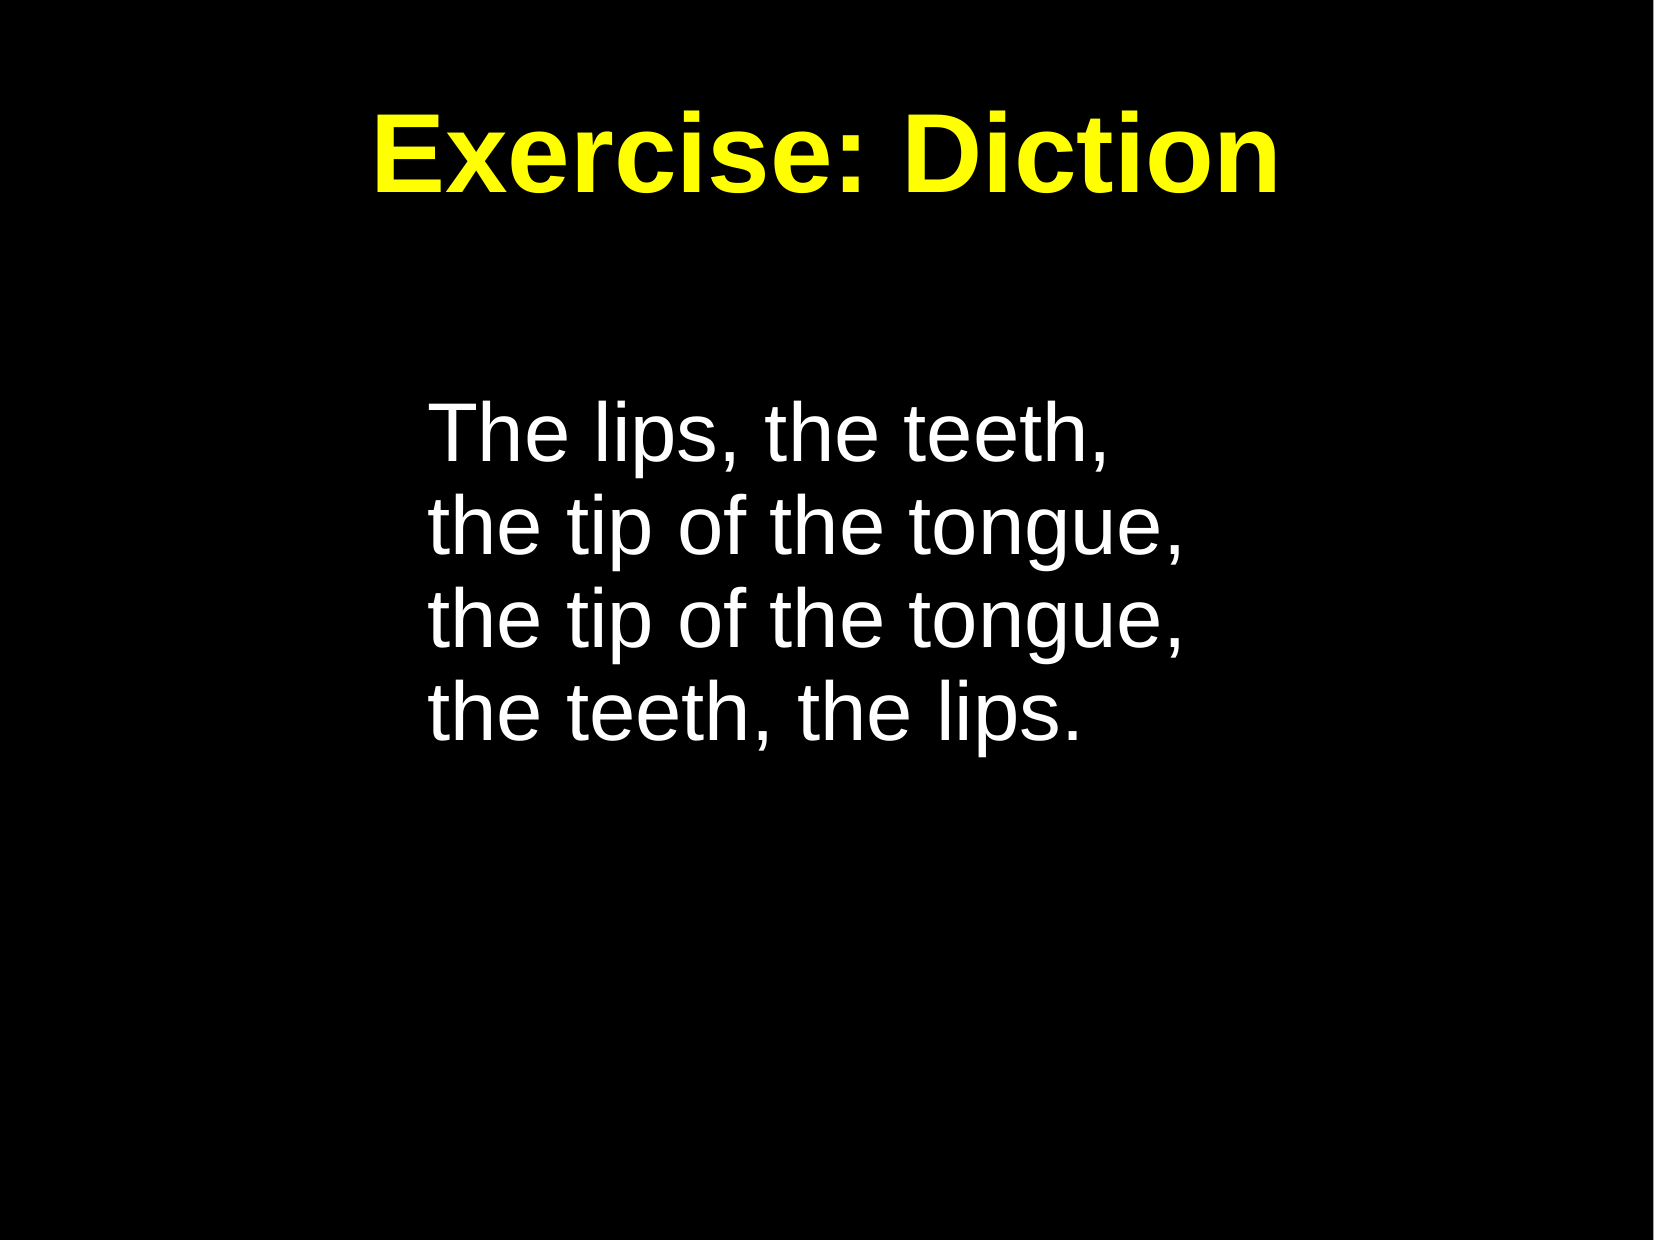

# Exercise: Diction
The lips, the teeth,
the tip of the tongue,
the tip of the tongue,
the teeth, the lips.